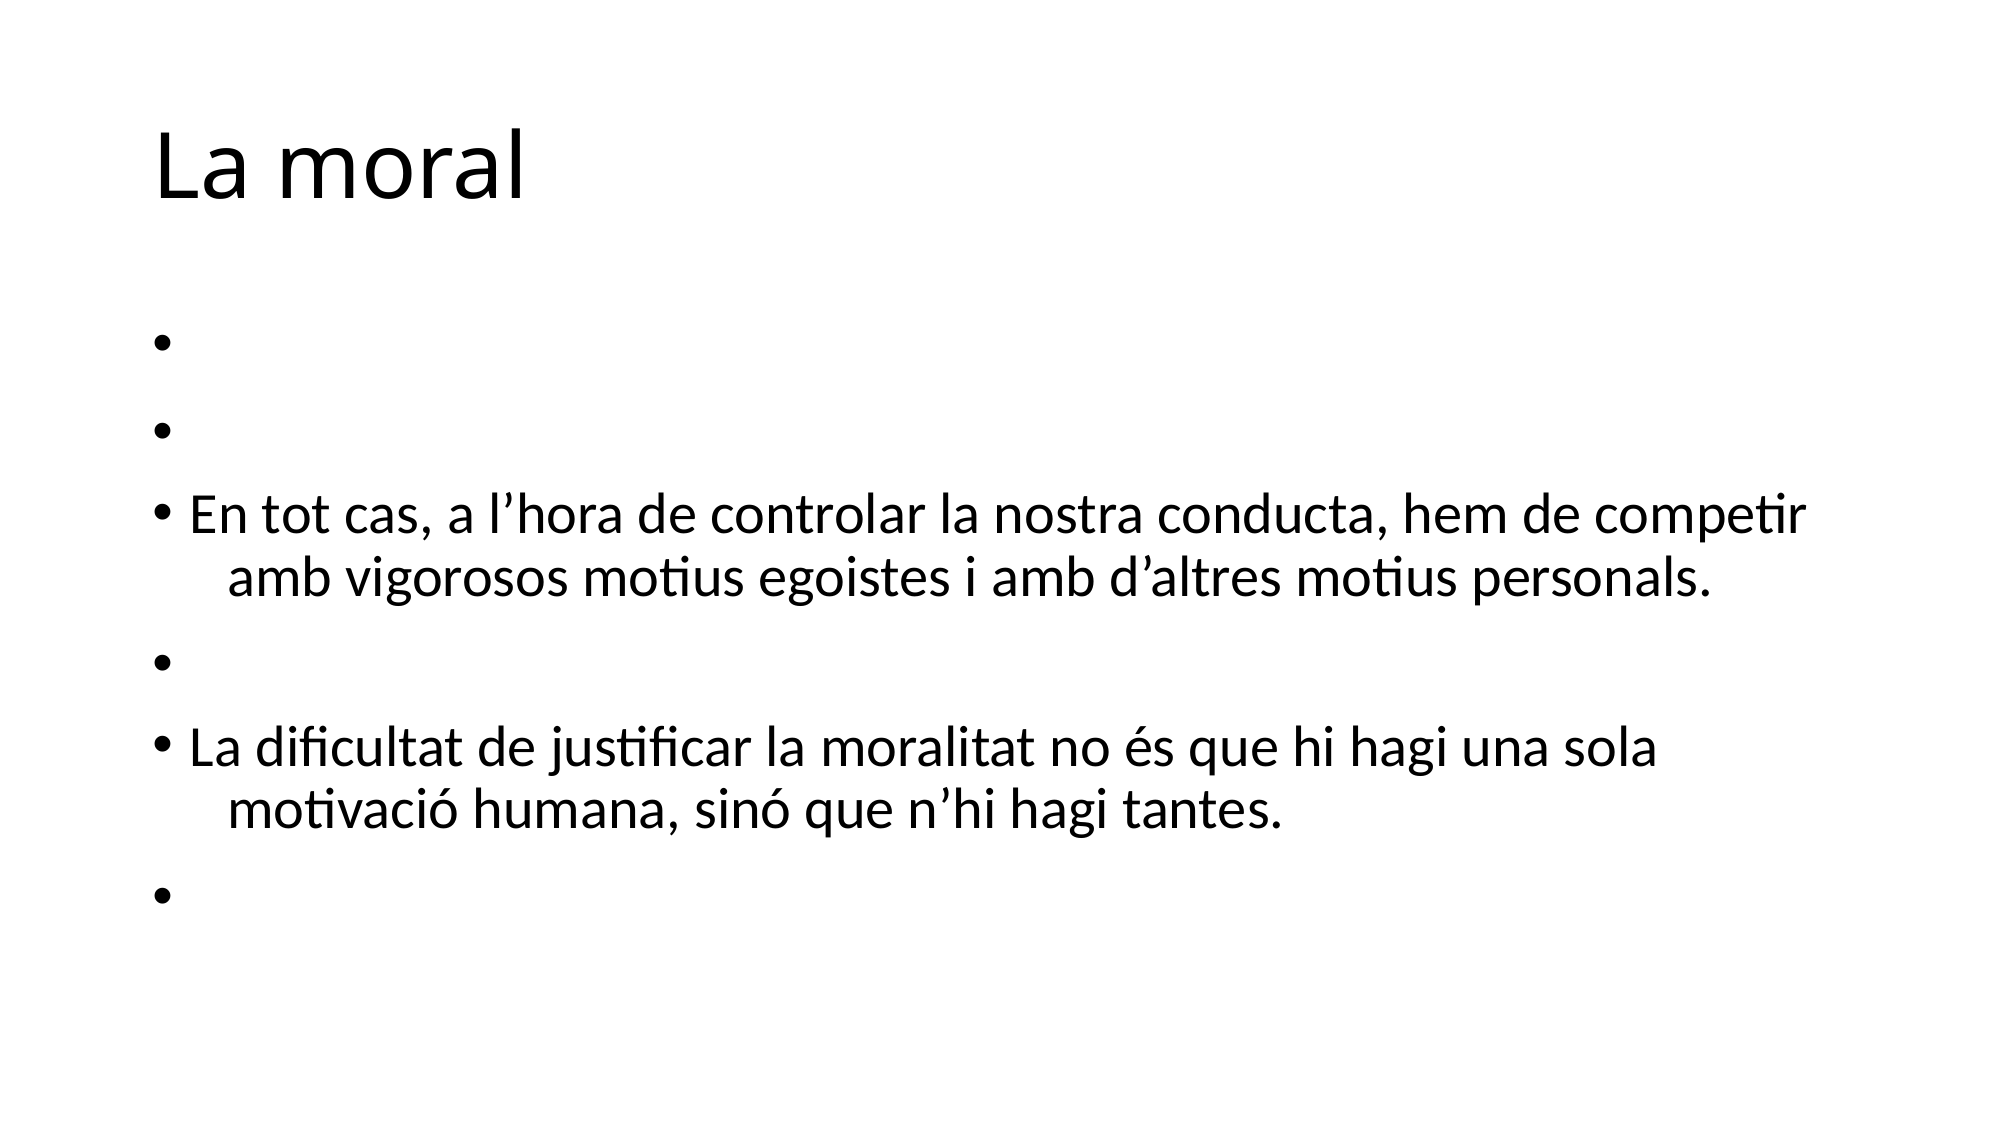

# La moral
En tot cas, a l’hora de controlar la nostra conducta, hem de competir amb vigorosos motius egoistes i amb d’altres motius personals.
La dificultat de justificar la moralitat no és que hi hagi una sola motivació humana, sinó que n’hi hagi tantes.